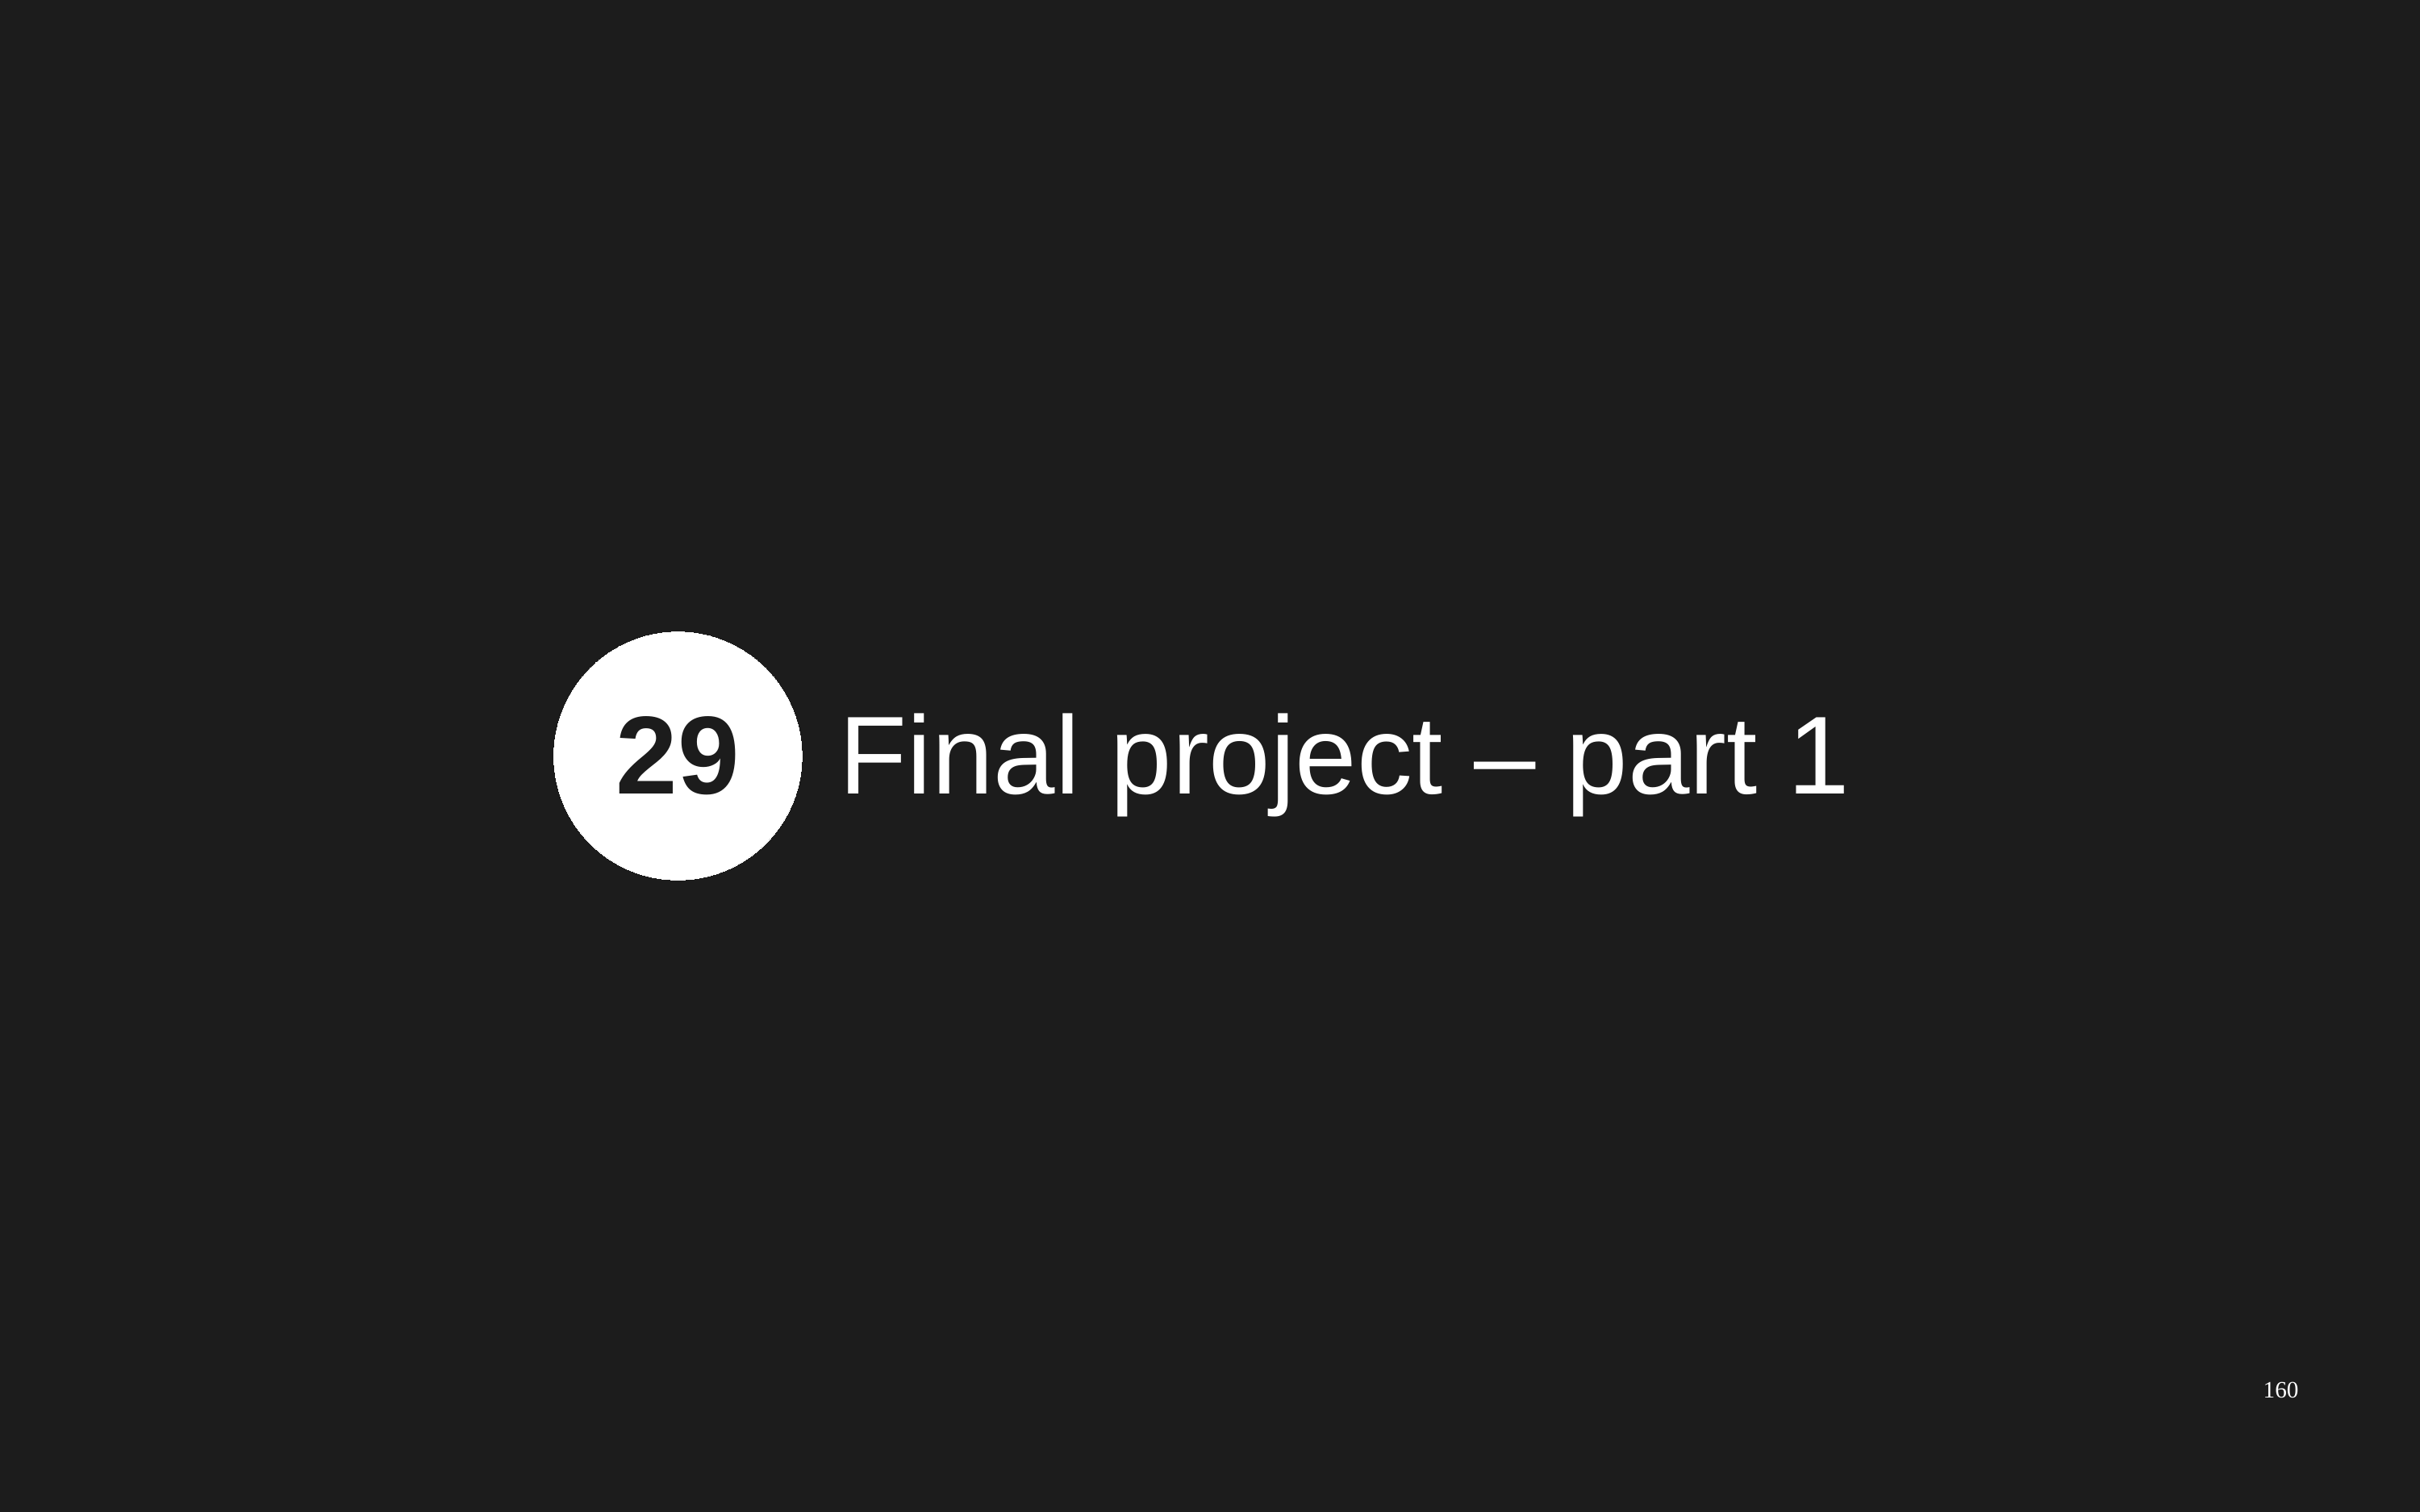

29
Final project – part 1
160